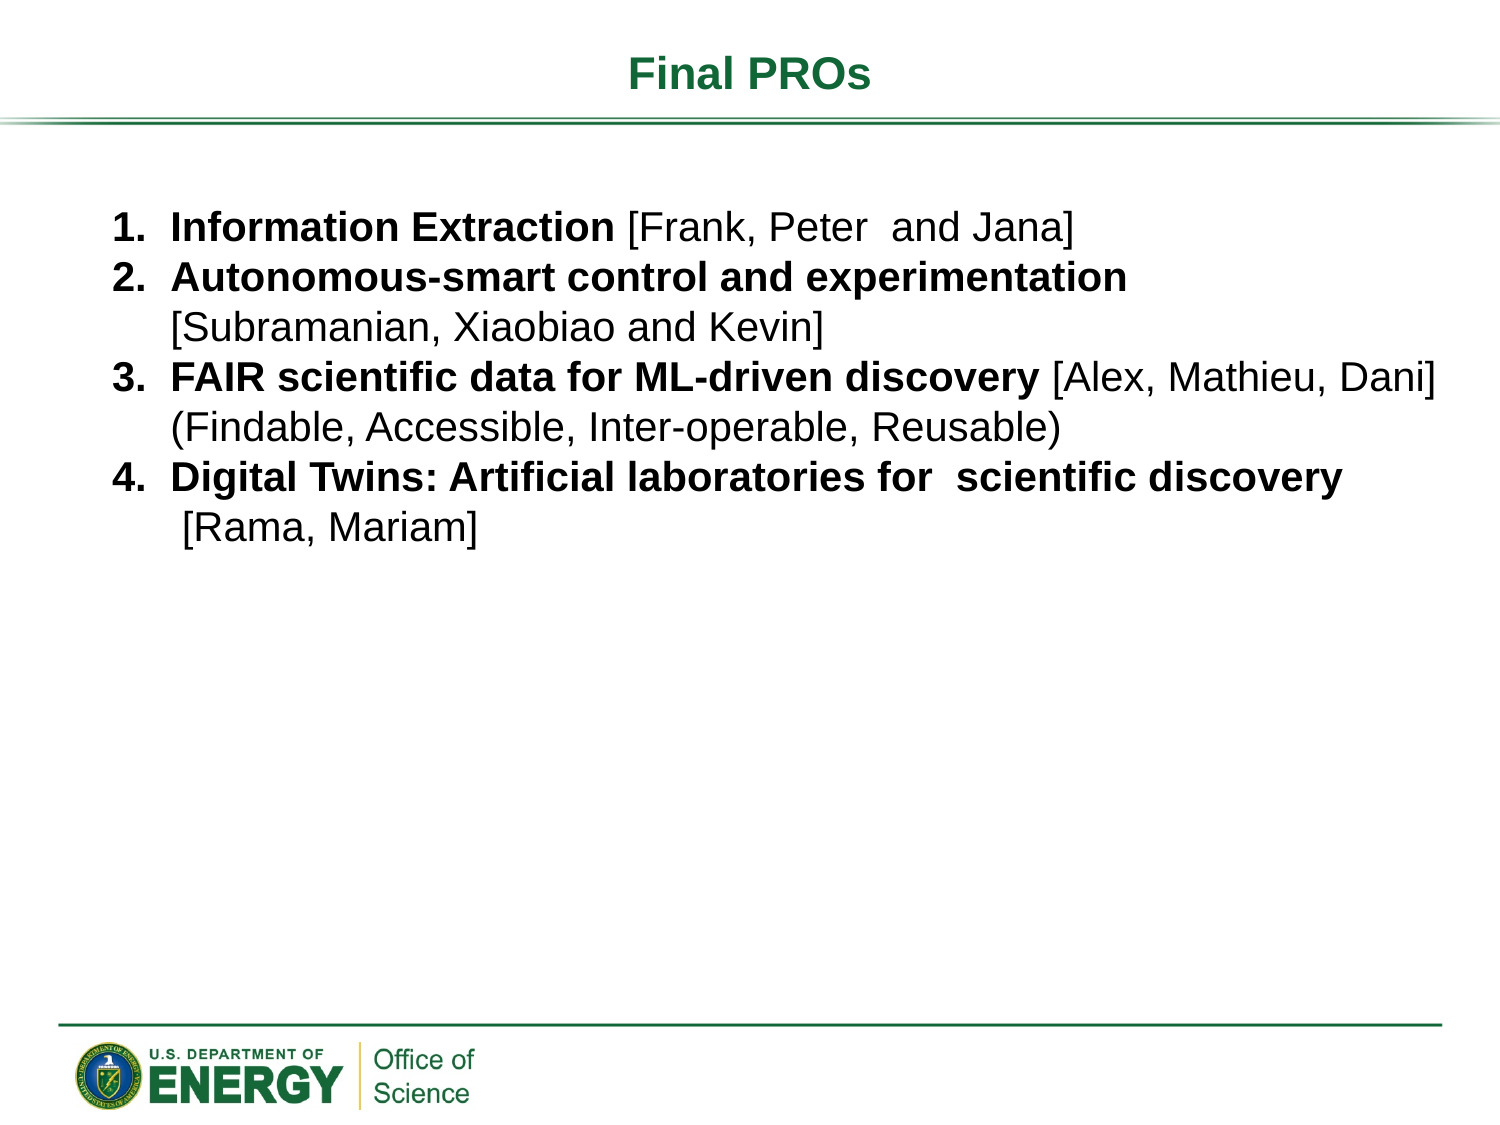

# Final PROs
Information Extraction [Frank, Peter and Jana]
Autonomous-smart control and experimentation
[Subramanian, Xiaobiao and Kevin]
FAIR scientific data for ML-driven discovery [Alex, Mathieu, Dani]
(Findable, Accessible, Inter-operable, Reusable)
Digital Twins: Artificial laboratories for scientific discovery
 [Rama, Mariam]